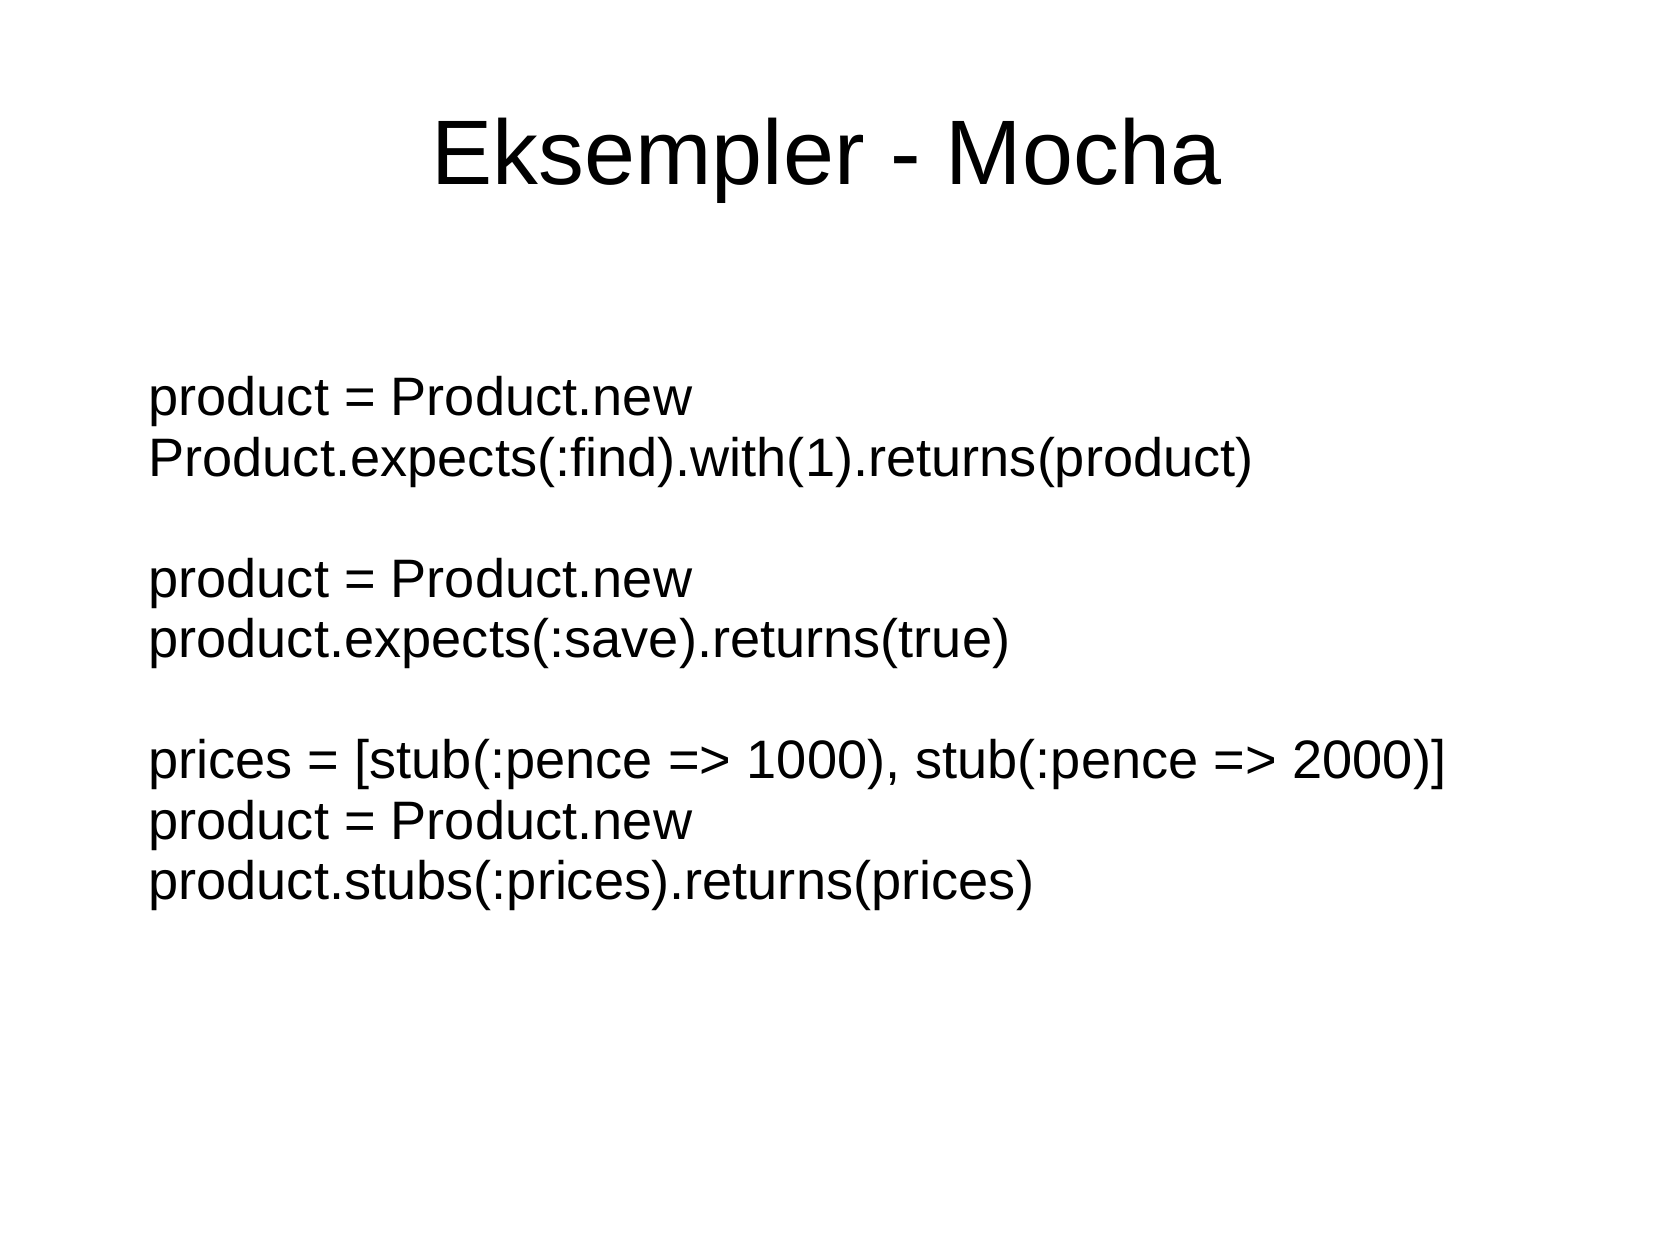

# Eksempler - Mocha
 product = Product.new
 Product.expects(:find).with(1).returns(product)
 product = Product.new
 product.expects(:save).returns(true)
 prices = [stub(:pence => 1000), stub(:pence => 2000)]
 product = Product.new
 product.stubs(:prices).returns(prices)